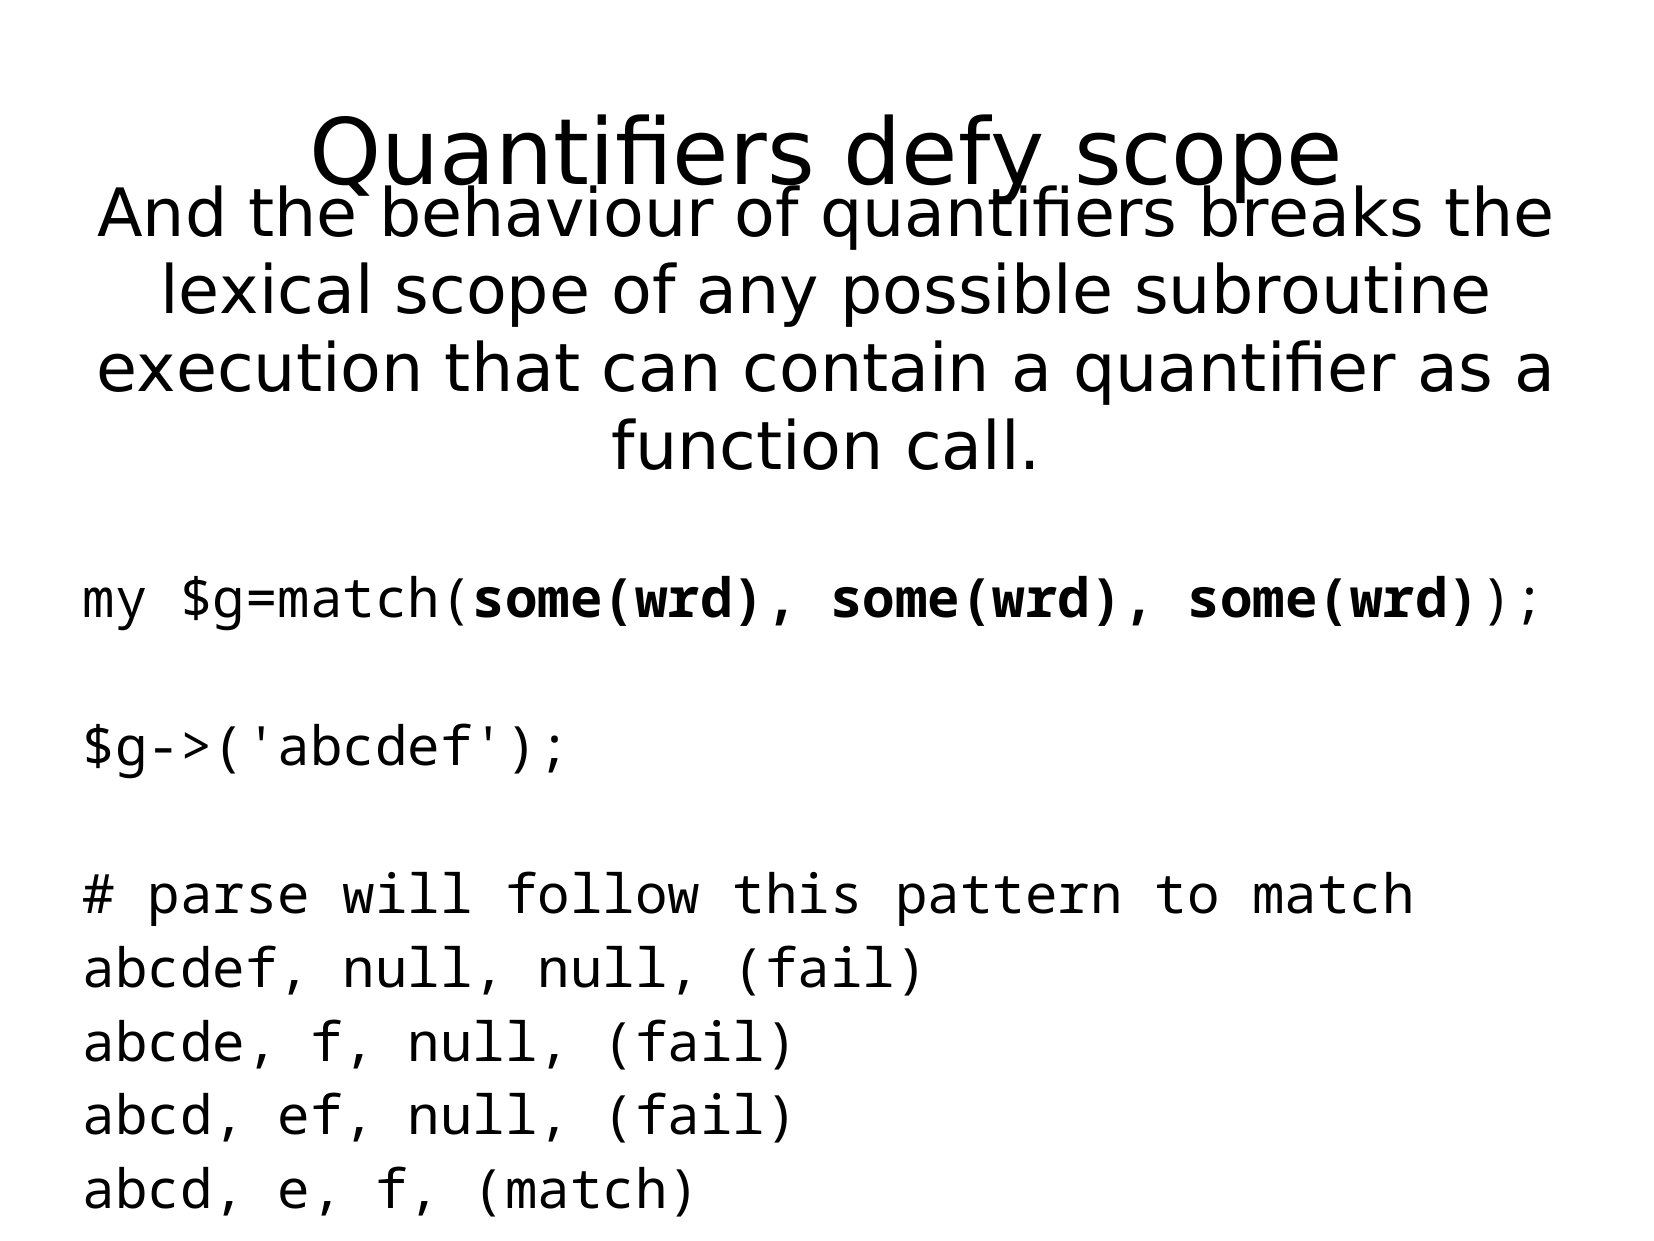

# Quantifiers defy scope
And the behaviour of quantifiers breaks the lexical scope of any possible subroutine execution that can contain a quantifier as a function call.
my $g=match(some(wrd), some(wrd), some(wrd));
$g->('abcdef');
# parse will follow this pattern to match
abcdef, null, null, (fail)
abcde, f, null, (fail)
abcd, ef, null, (fail)
abcd, e, f, (match)